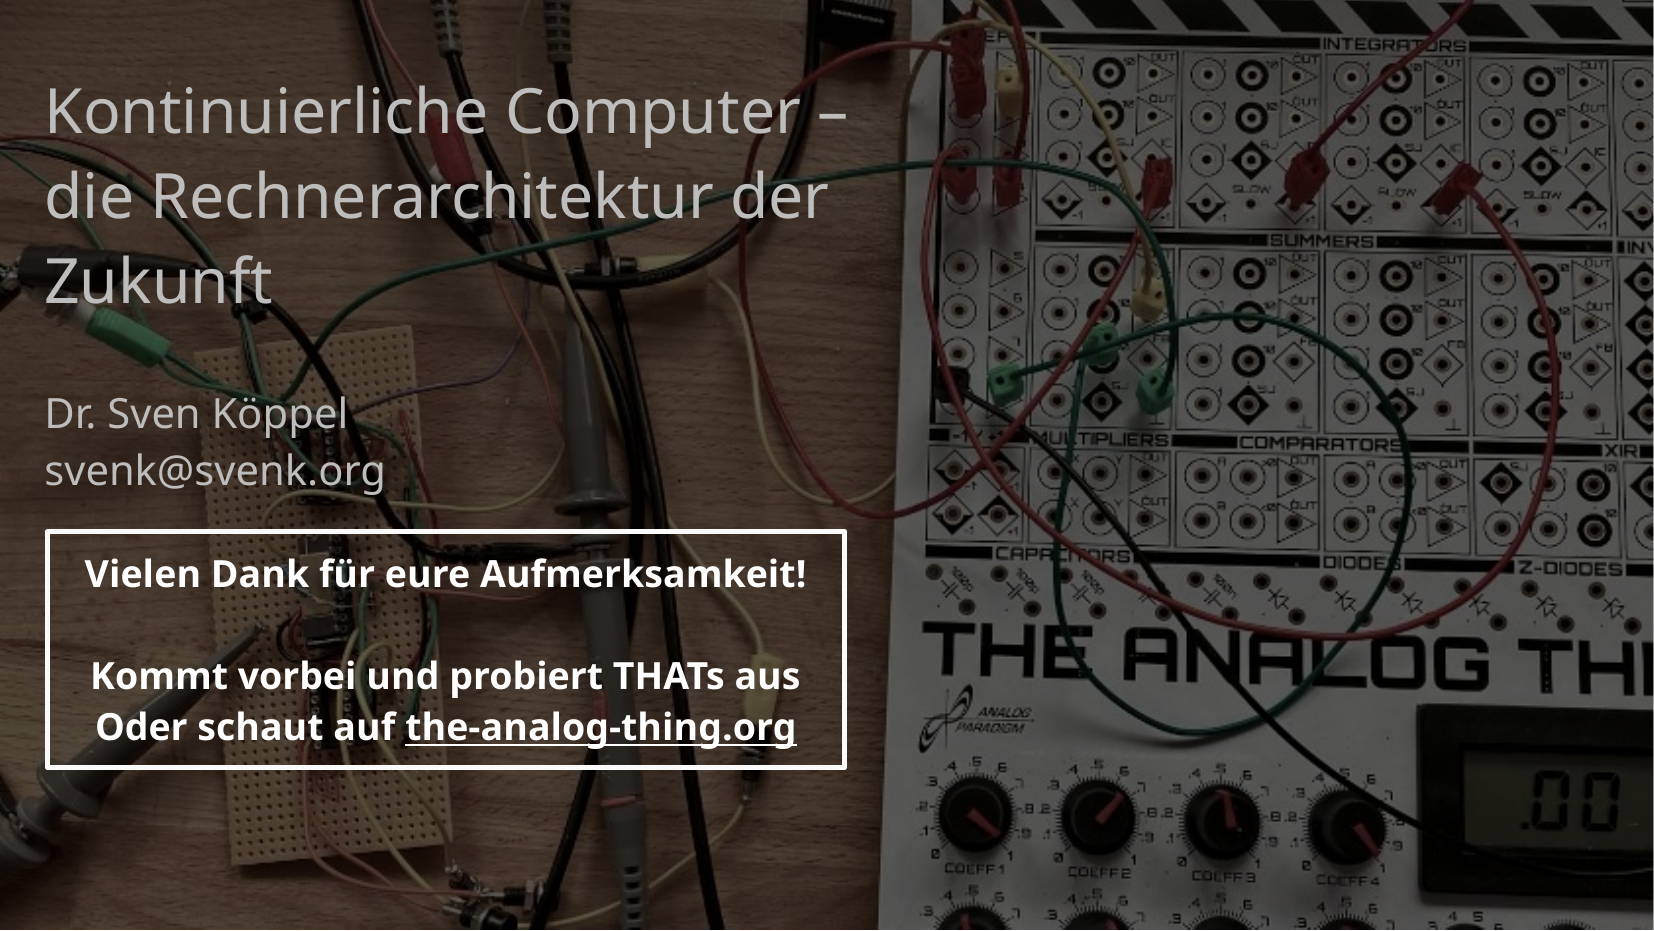

Kontinuierliche Computer – die Rechnerarchitektur der Zukunft
Dr. Sven Köppel
svenk@svenk.org
Vielen Dank für eure Aufmerksamkeit!
Kommt vorbei und probiert THATs aus
Oder schaut auf the-analog-thing.org